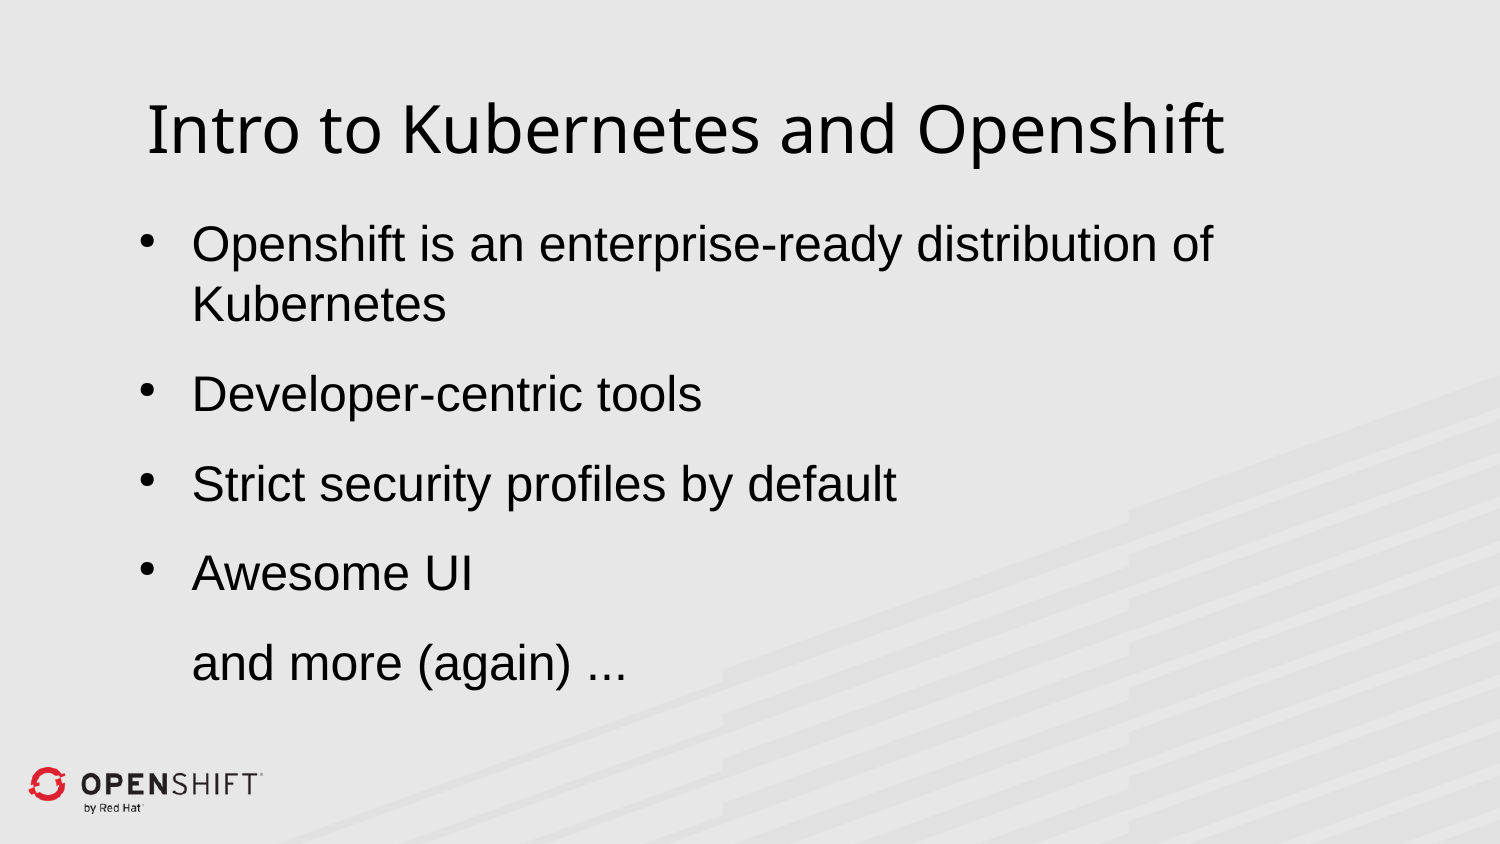

Intro to Kubernetes and Openshift
# Openshift is an enterprise-ready distribution of Kubernetes
Developer-centric tools
Strict security profiles by default
Awesome UI
and more (again) ...